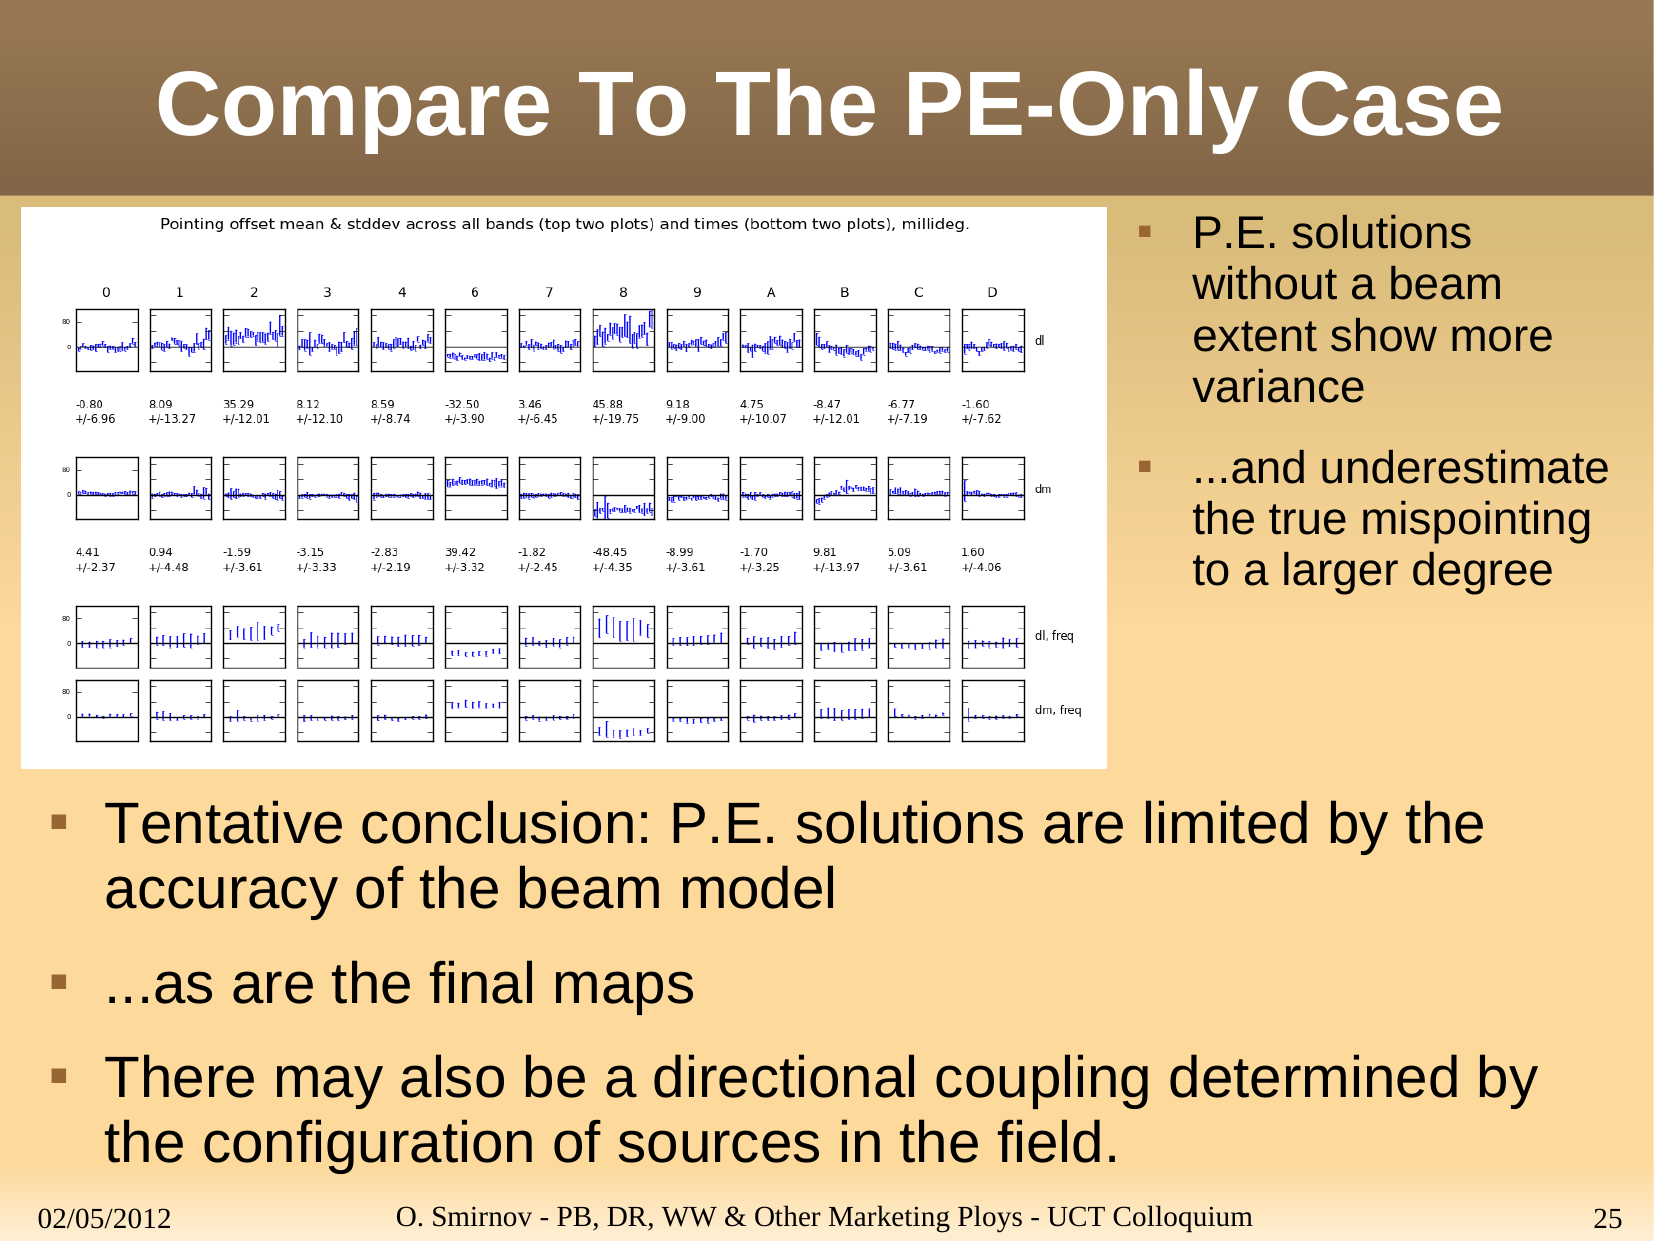

# Compare To The PE-Only Case
P.E. solutions without a beam extent show more variance
...and underestimate the true mispointing to a larger degree
Tentative conclusion: P.E. solutions are limited by the accuracy of the beam model
...as are the final maps
There may also be a directional coupling determined by the configuration of sources in the field.
O. Smirnov - PB, DR, WW & Other Marketing Ploys - UCT Colloquium
02/05/2012
25